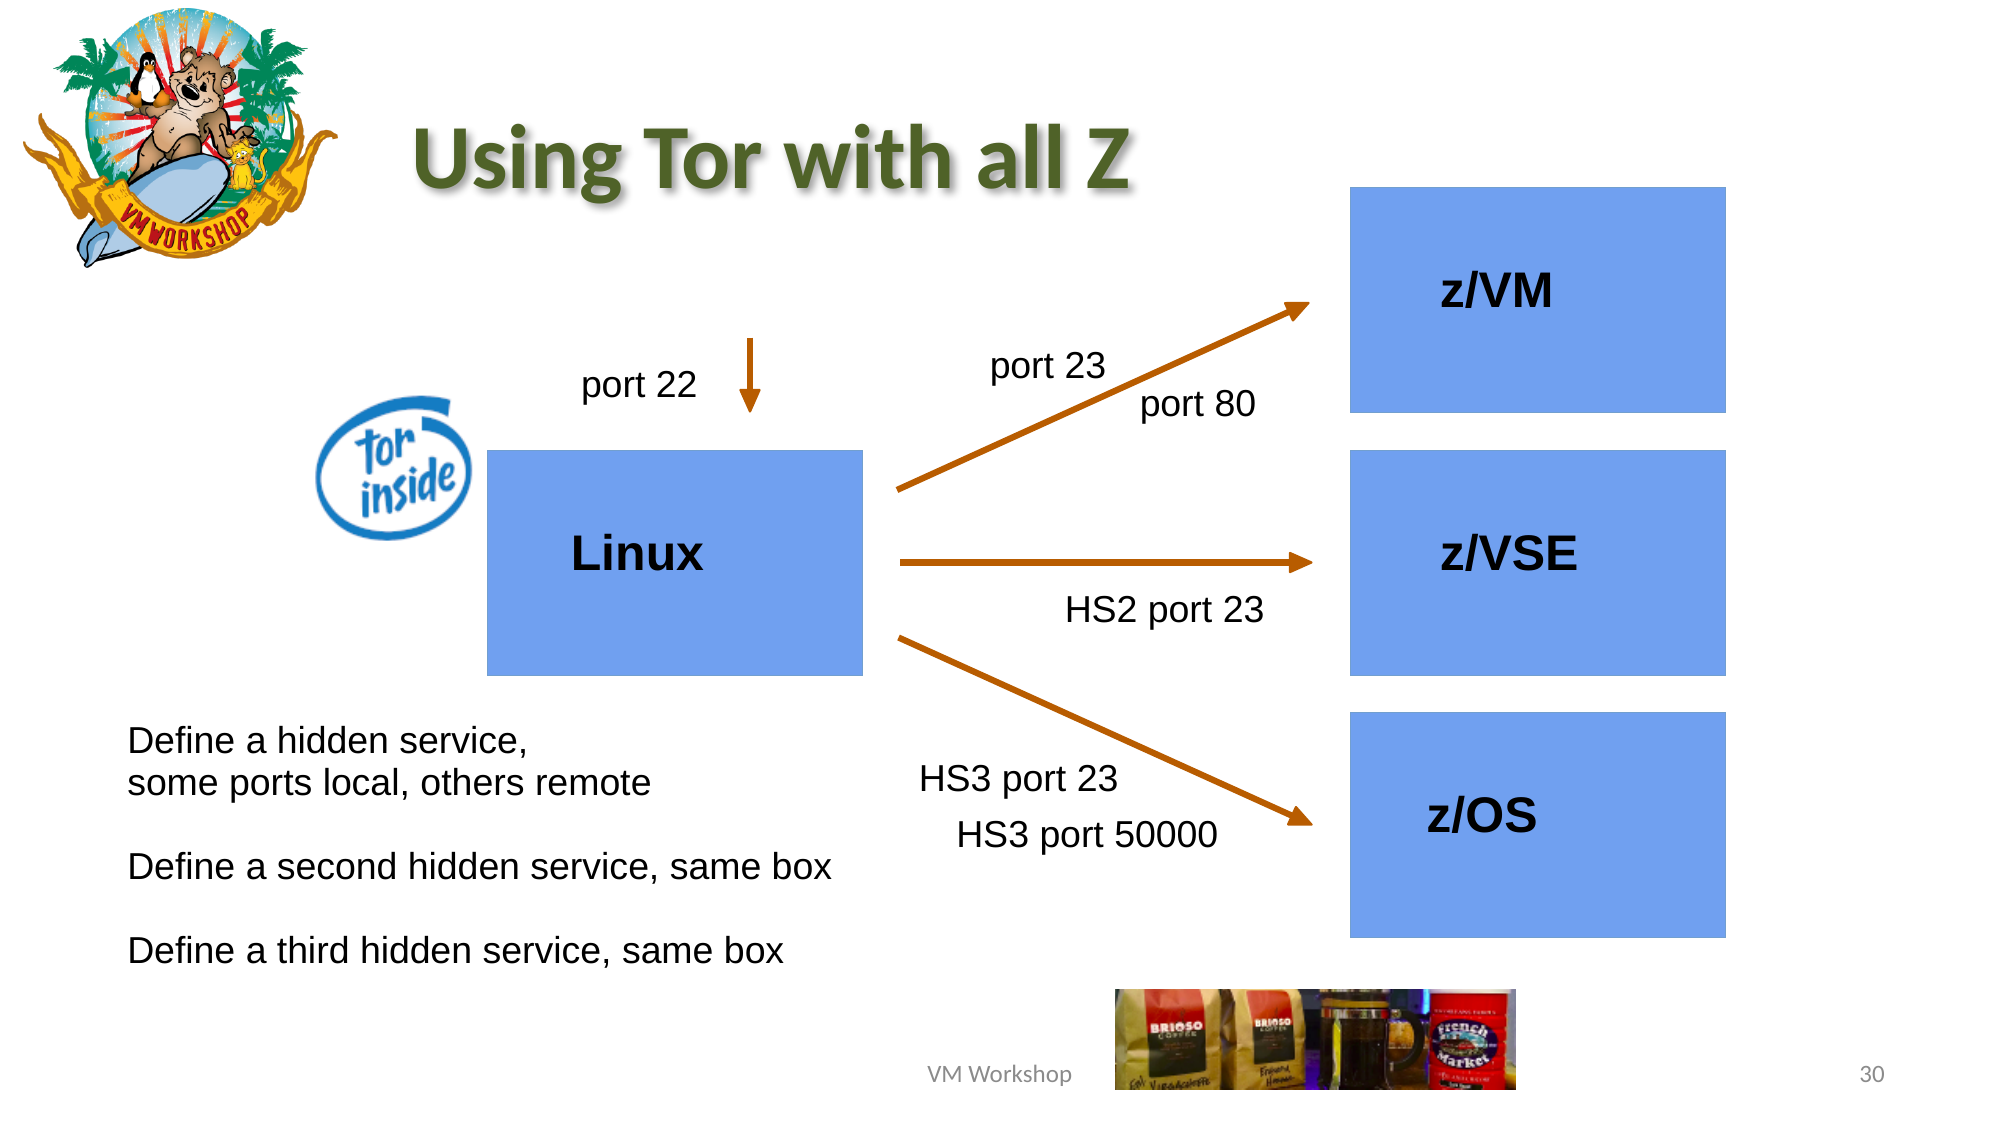

# Using Tor with all Z
z/VM
port 23
port 22
port 80
Linux
z/VSE
HS2 port 23
Define a hidden service,
some ports local, others remote
Define a second hidden service, same box
Define a third hidden service, same box
HS3 port 23
z/OS
HS3 port 50000
VM Workshop
30